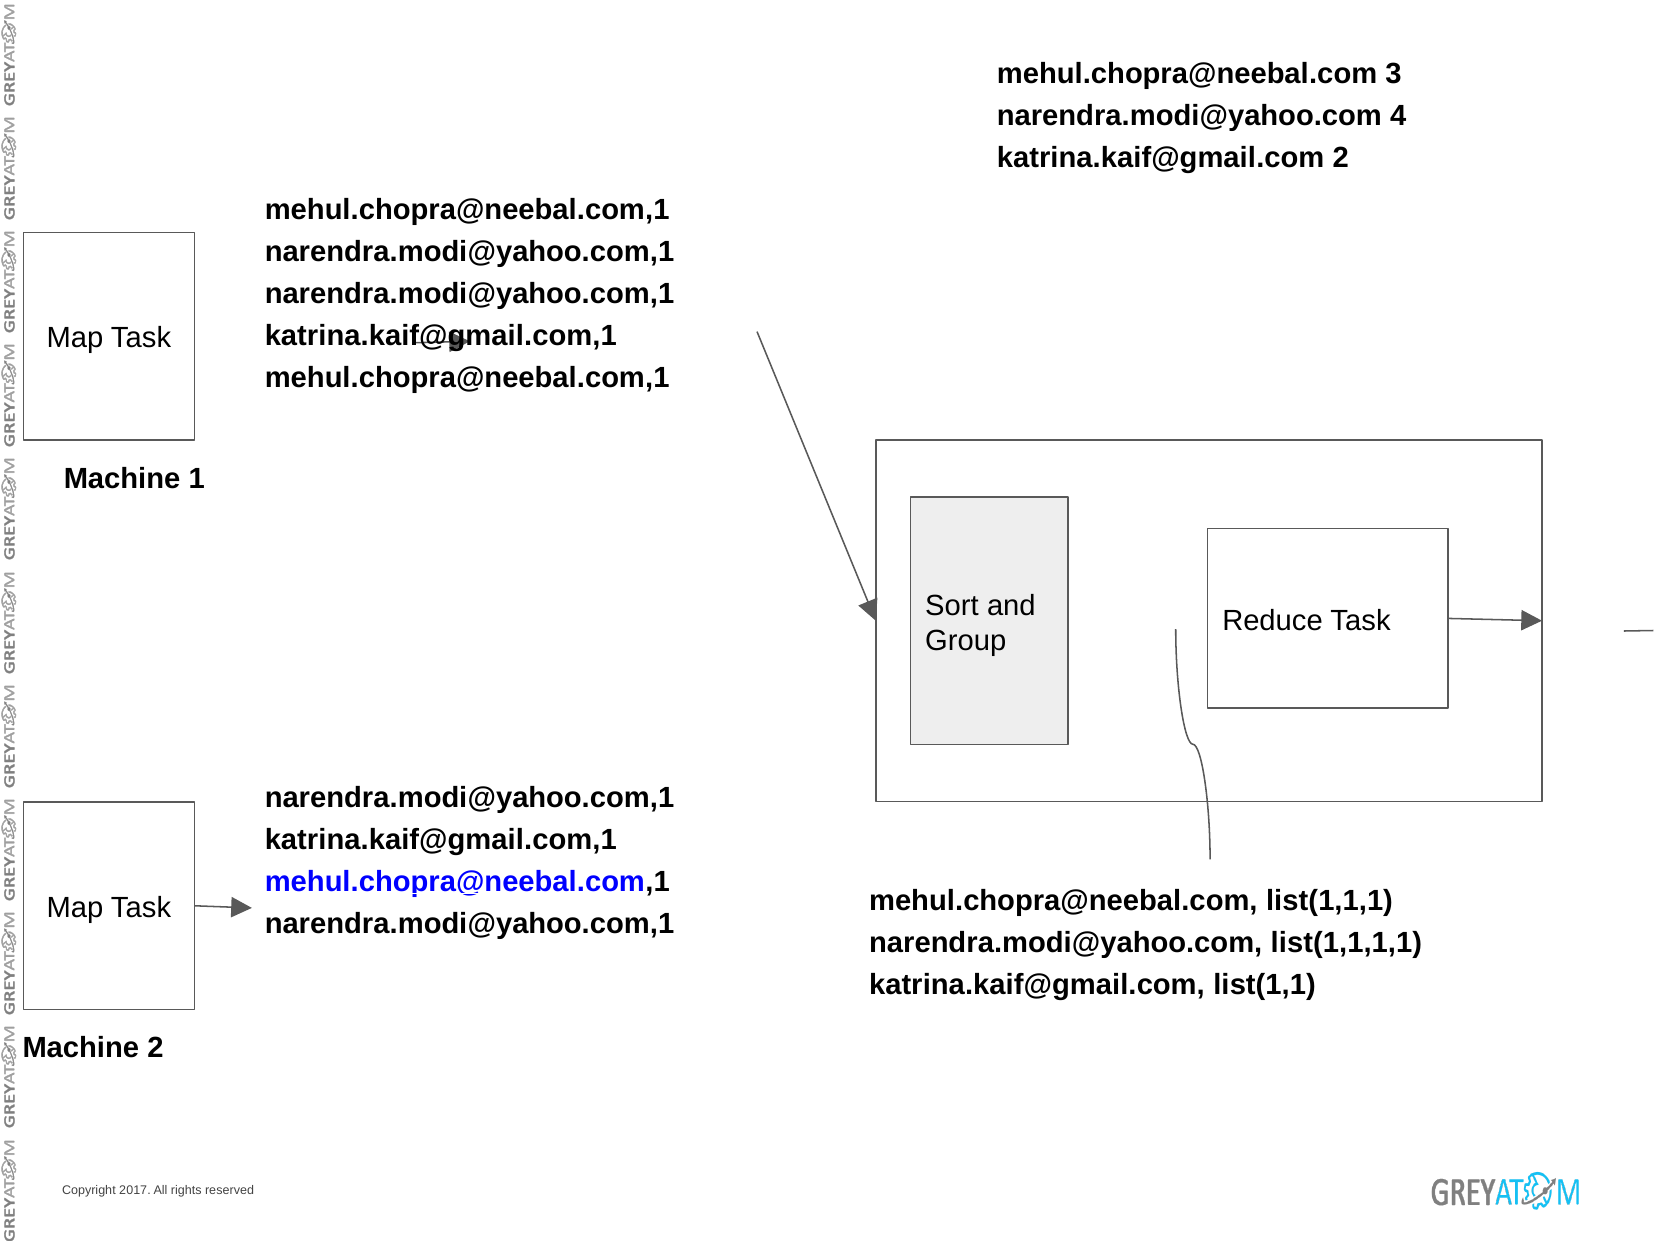

mehul.chopra@neebal.com 3
narendra.modi@yahoo.com 4
katrina.kaif@gmail.com 2
mehul.chopra@neebal.com,1
narendra.modi@yahoo.com,1
narendra.modi@yahoo.com,1
katrina.kaif@gmail.com,1
mehul.chopra@neebal.com,1
Map Task
Machine 1
Sort and Group
Reduce Task
narendra.modi@yahoo.com,1
katrina.kaif@gmail.com,1
mehul.chopra@neebal.com,1
narendra.modi@yahoo.com,1
Map Task
mehul.chopra@neebal.com, list(1,1,1)
narendra.modi@yahoo.com, list(1,1,1,1)
katrina.kaif@gmail.com, list(1,1)
Machine 2